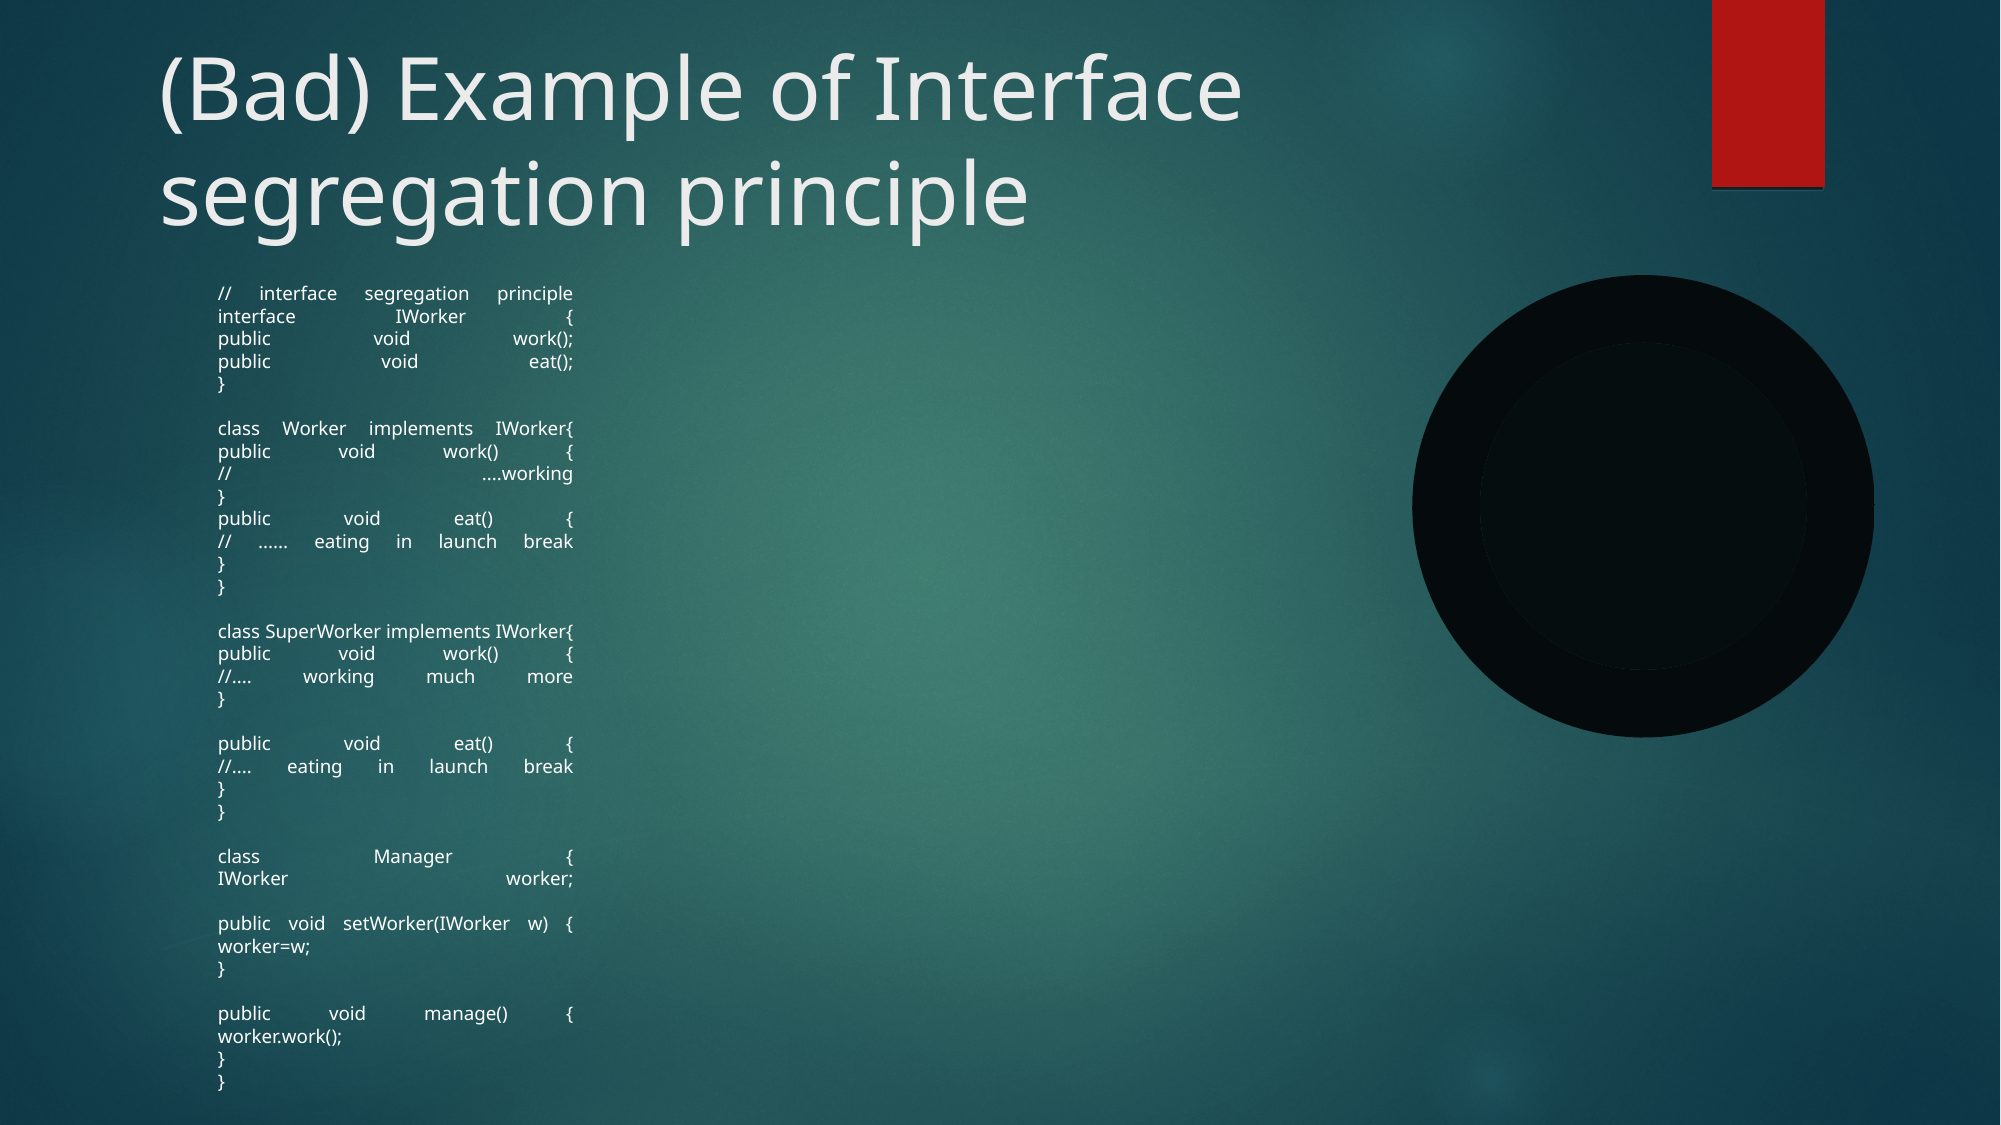

(Bad) Example of Interface segregation principle
# // interface segregation principle interface IWorker { public void work(); public void eat(); } class Worker implements IWorker{ public void work() { // ....working } public void eat() { // ...... eating in launch break } } class SuperWorker implements IWorker{ public void work() { //.... working much more } public void eat() { //.... eating in launch break } } class Manager { IWorker worker; public void setWorker(IWorker w) { worker=w; } public void manage() { worker.work(); } }